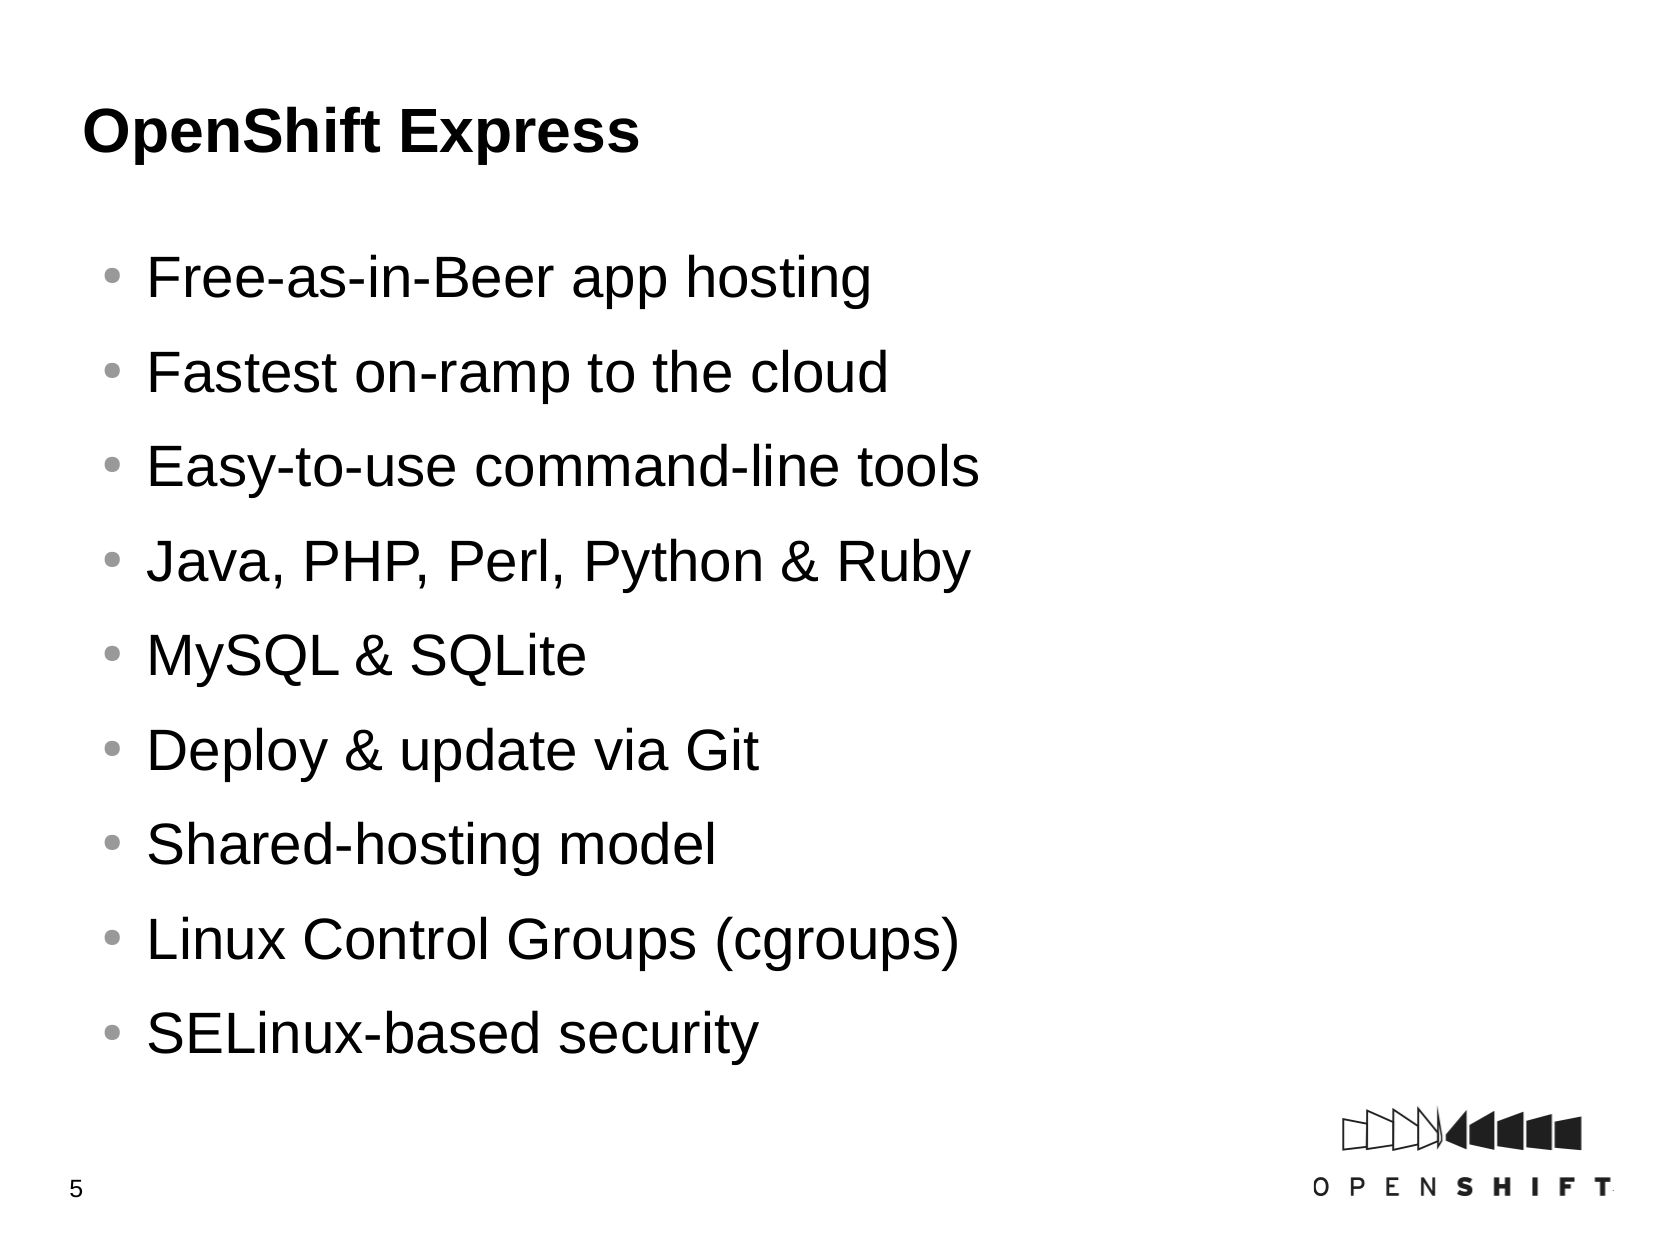

# OpenShift Express
Free-as-in-Beer app hosting
Fastest on-ramp to the cloud
Easy-to-use command-line tools
Java, PHP, Perl, Python & Ruby
MySQL & SQLite
Deploy & update via Git
Shared-hosting model
Linux Control Groups (cgroups)
SELinux-based security